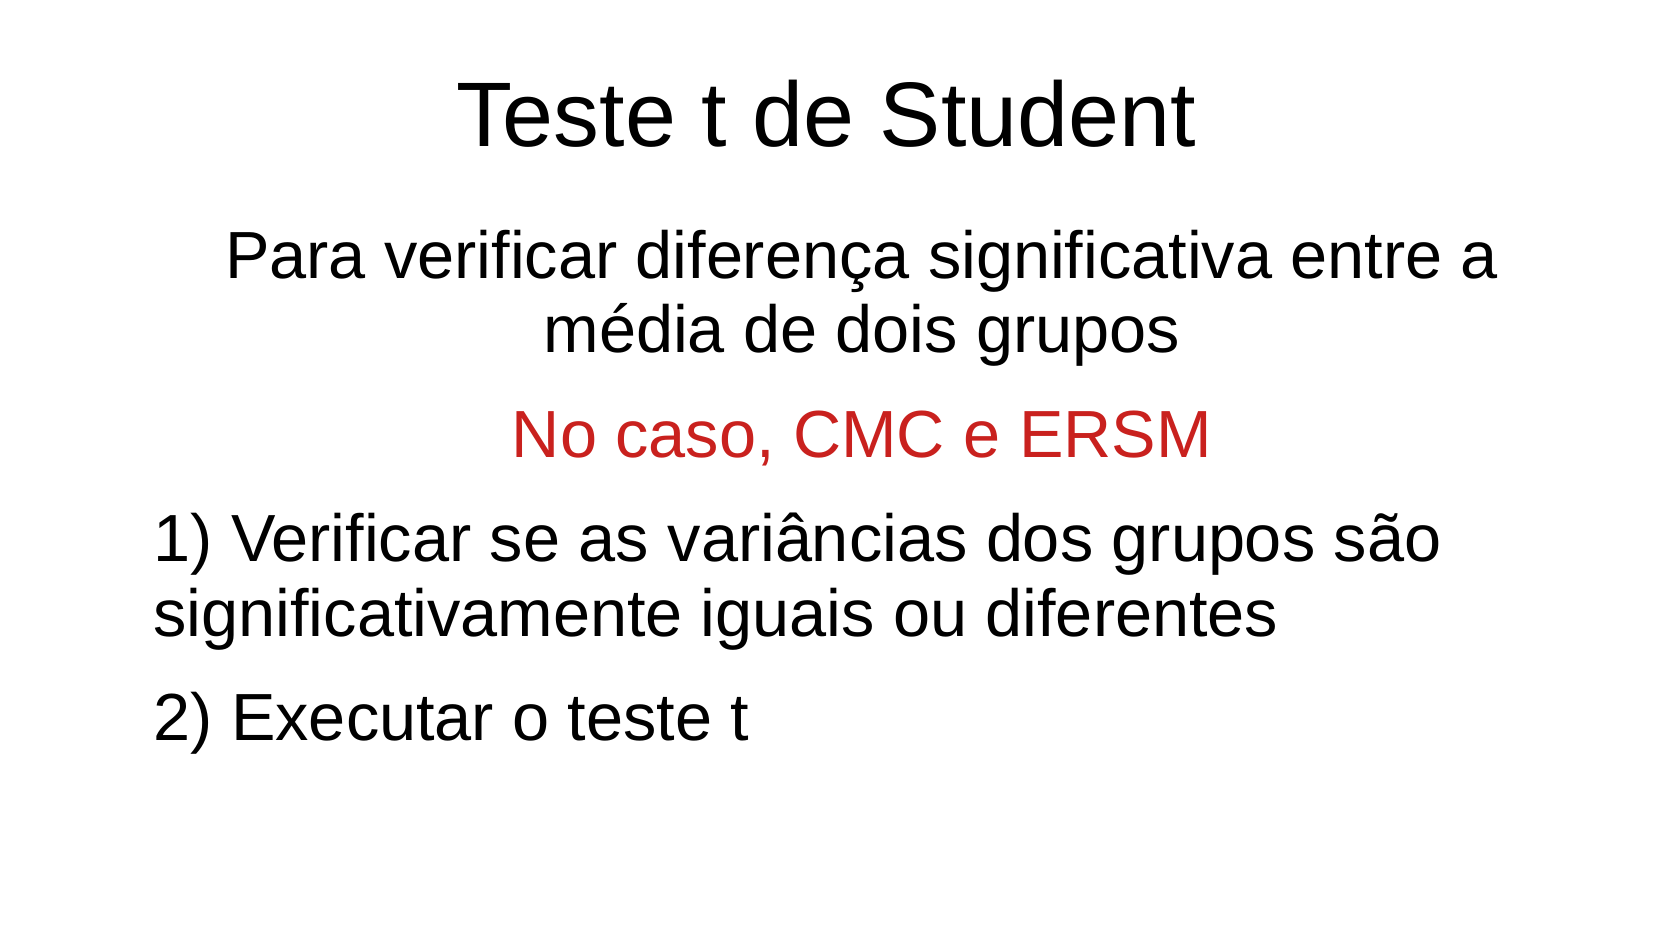

# Teste t de Student
Para verificar diferença significativa entre a média de dois grupos
No caso, CMC e ERSM
1) Verificar se as variâncias dos grupos são significativamente iguais ou diferentes
2) Executar o teste t